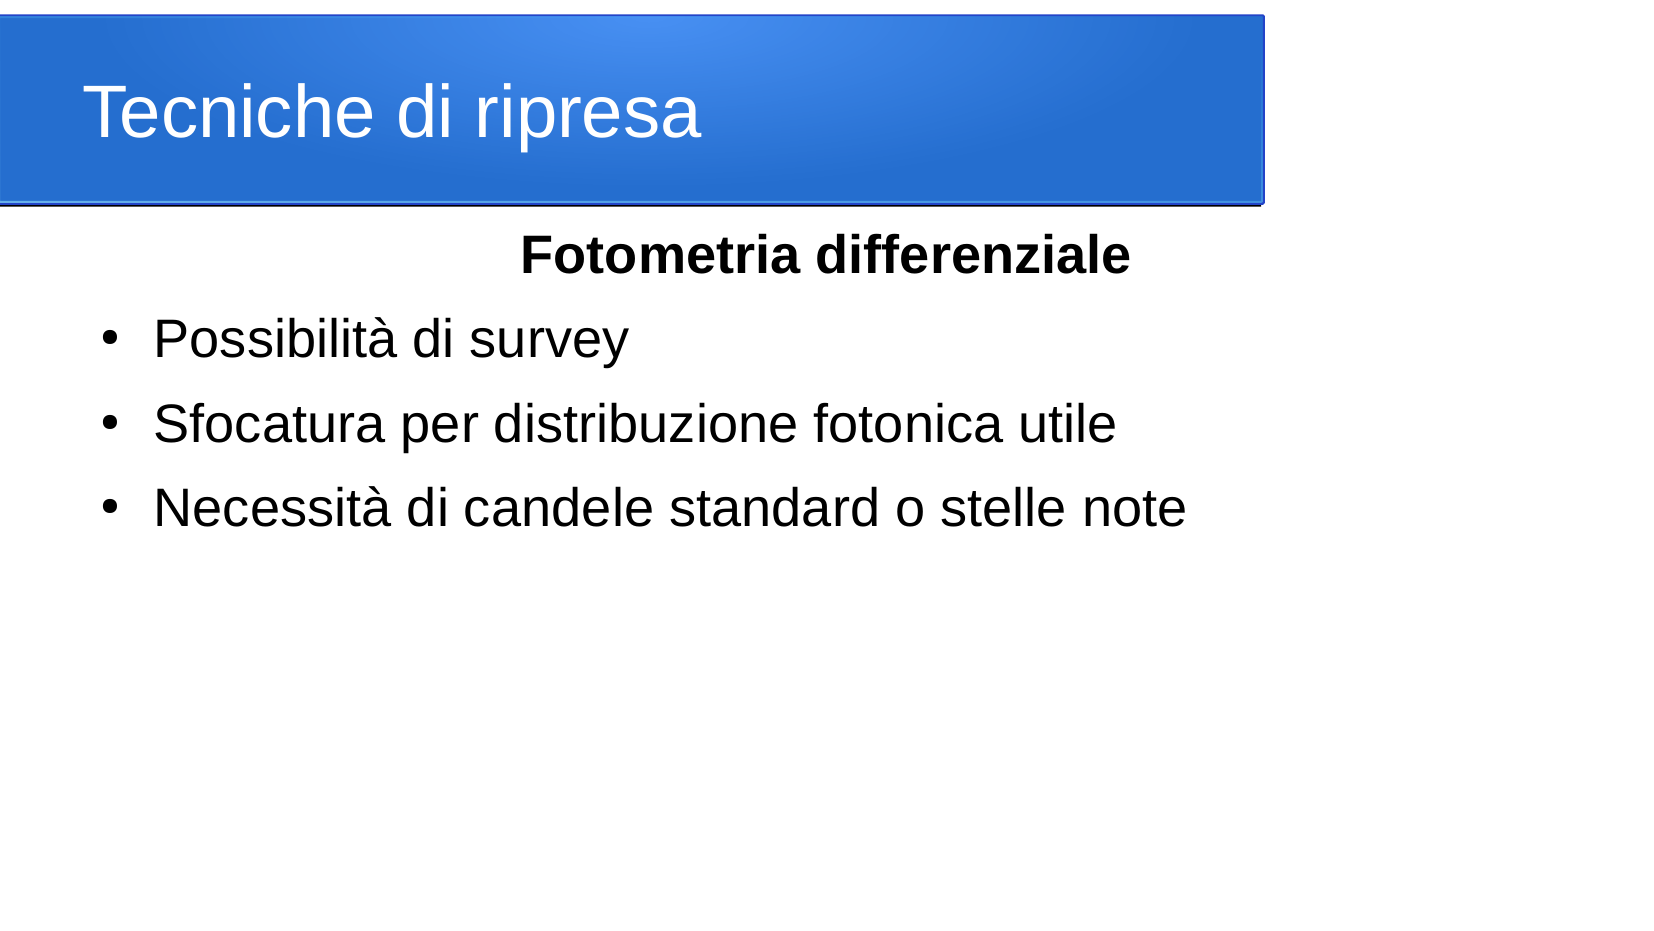

# Tecniche di ripresa
Fotometria differenziale
Possibilità di survey
Sfocatura per distribuzione fotonica utile
Necessità di candele standard o stelle note